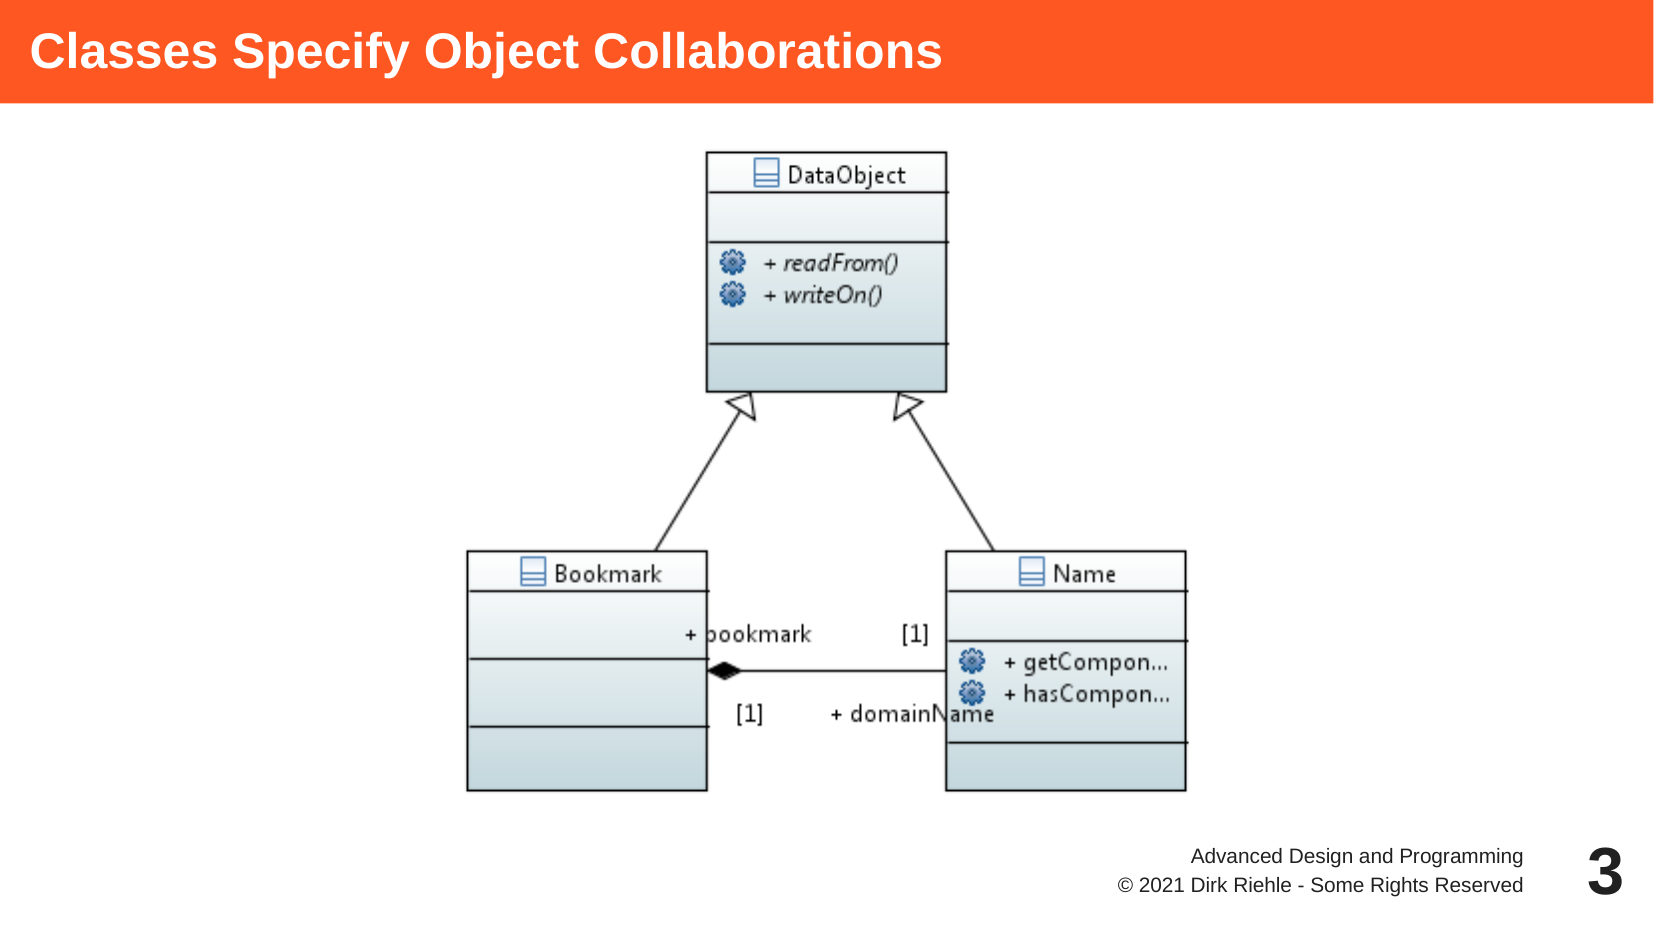

# Classes Specify Object Collaborations
Advanced Design and Programming
3
© 2021 Dirk Riehle - Some Rights Reserved